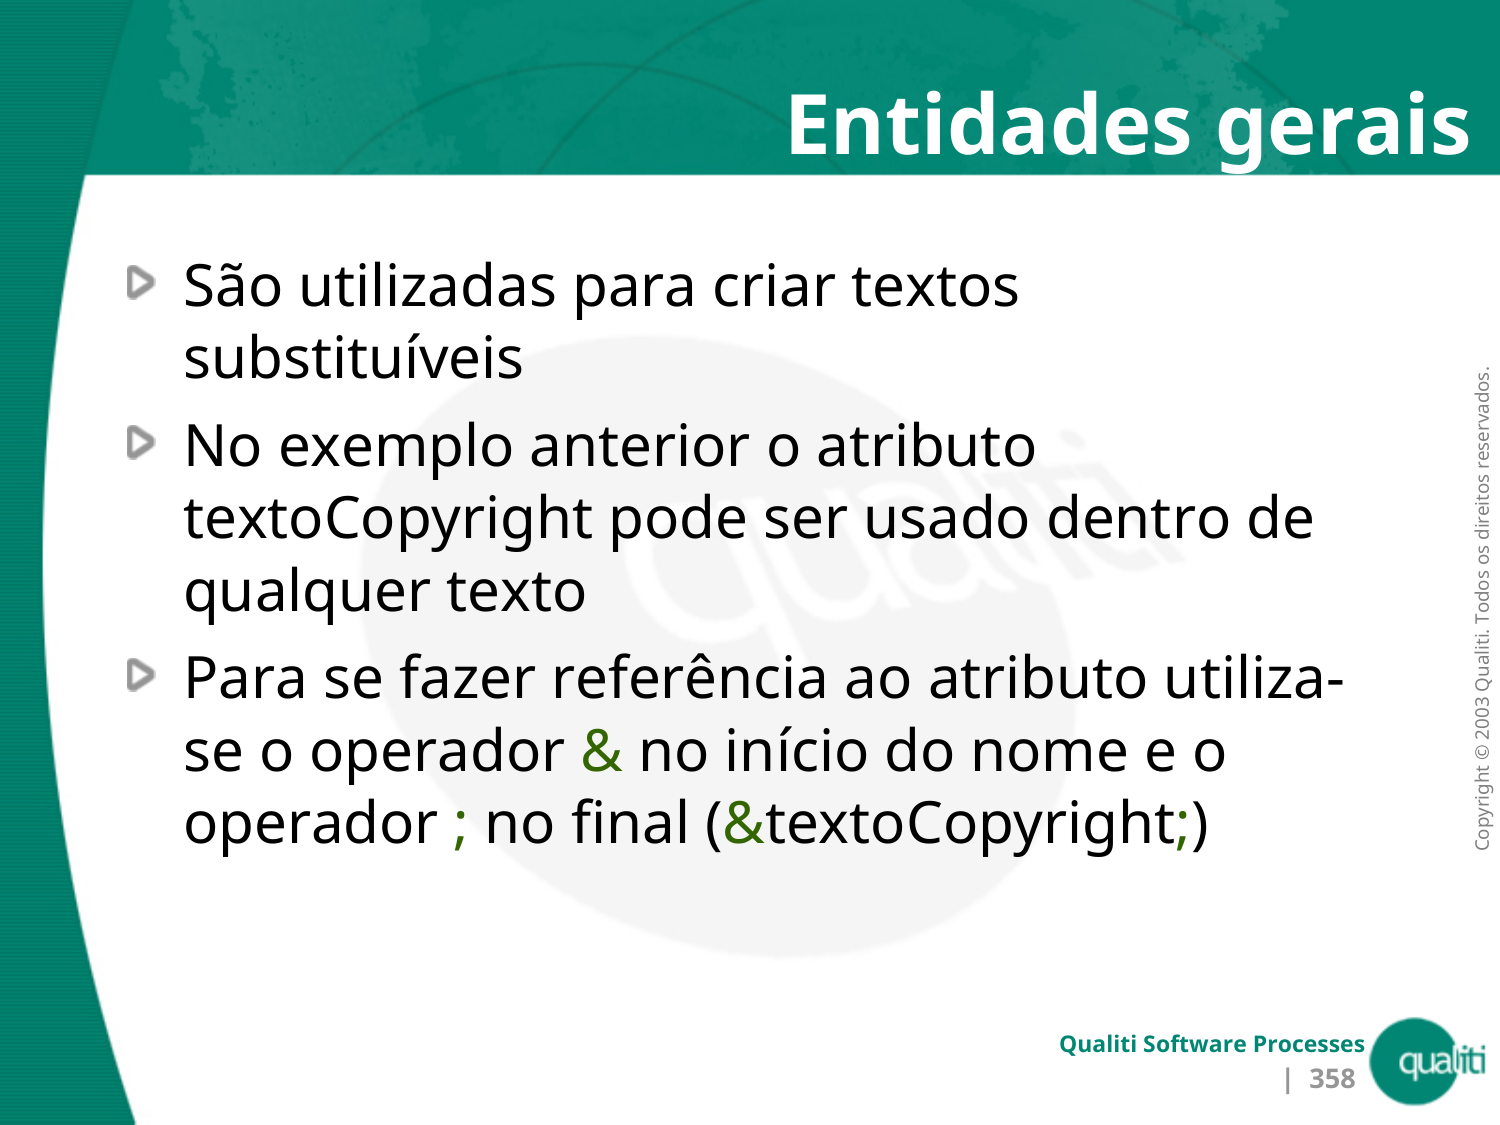

# Entidades gerais
São utilizadas para criar textos substituíveis
No exemplo anterior o atributo textoCopyright pode ser usado dentro de qualquer texto
Para se fazer referência ao atributo utiliza-se o operador & no início do nome e o operador ; no final (&textoCopyright;)